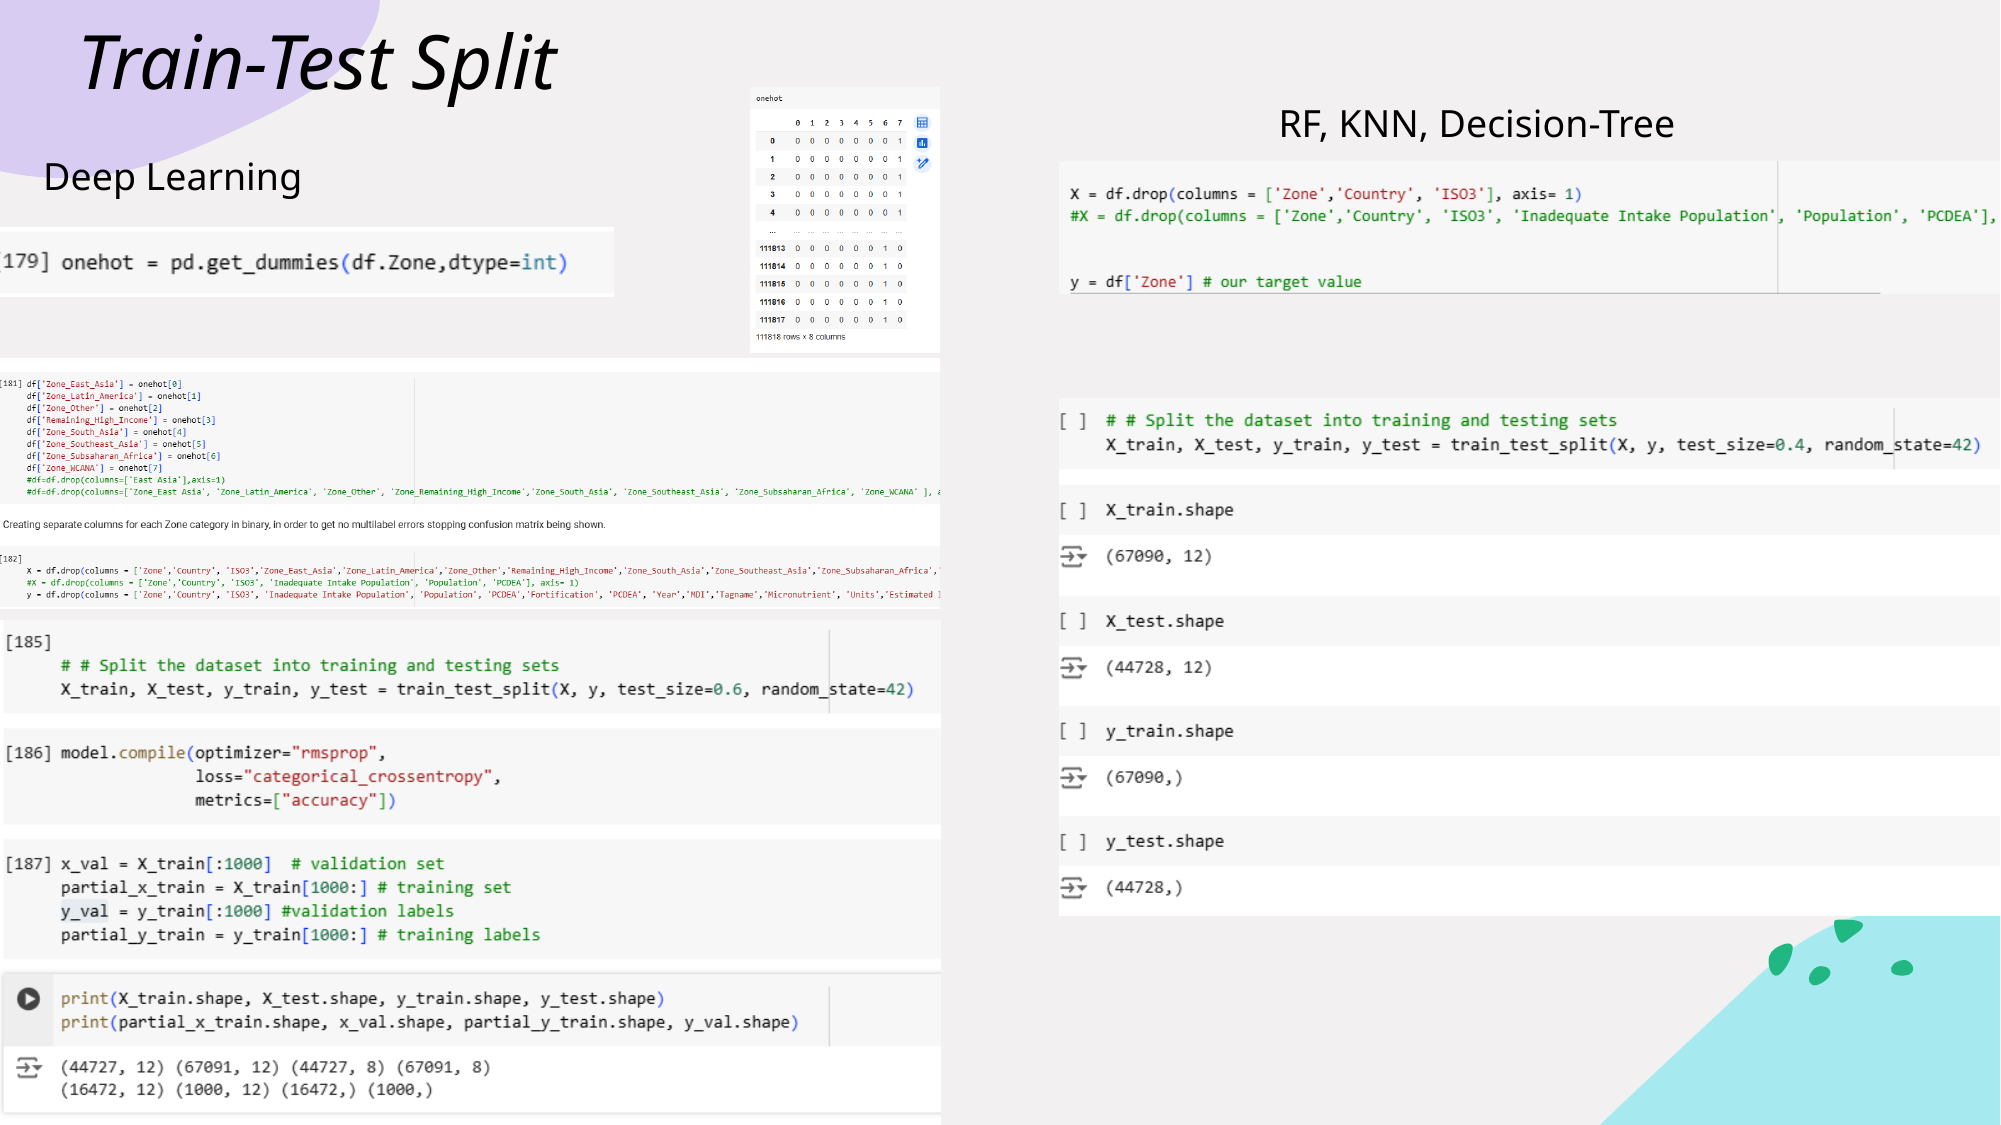

# Train-Test Split
RF, KNN, Decision-Tree
Deep Learning